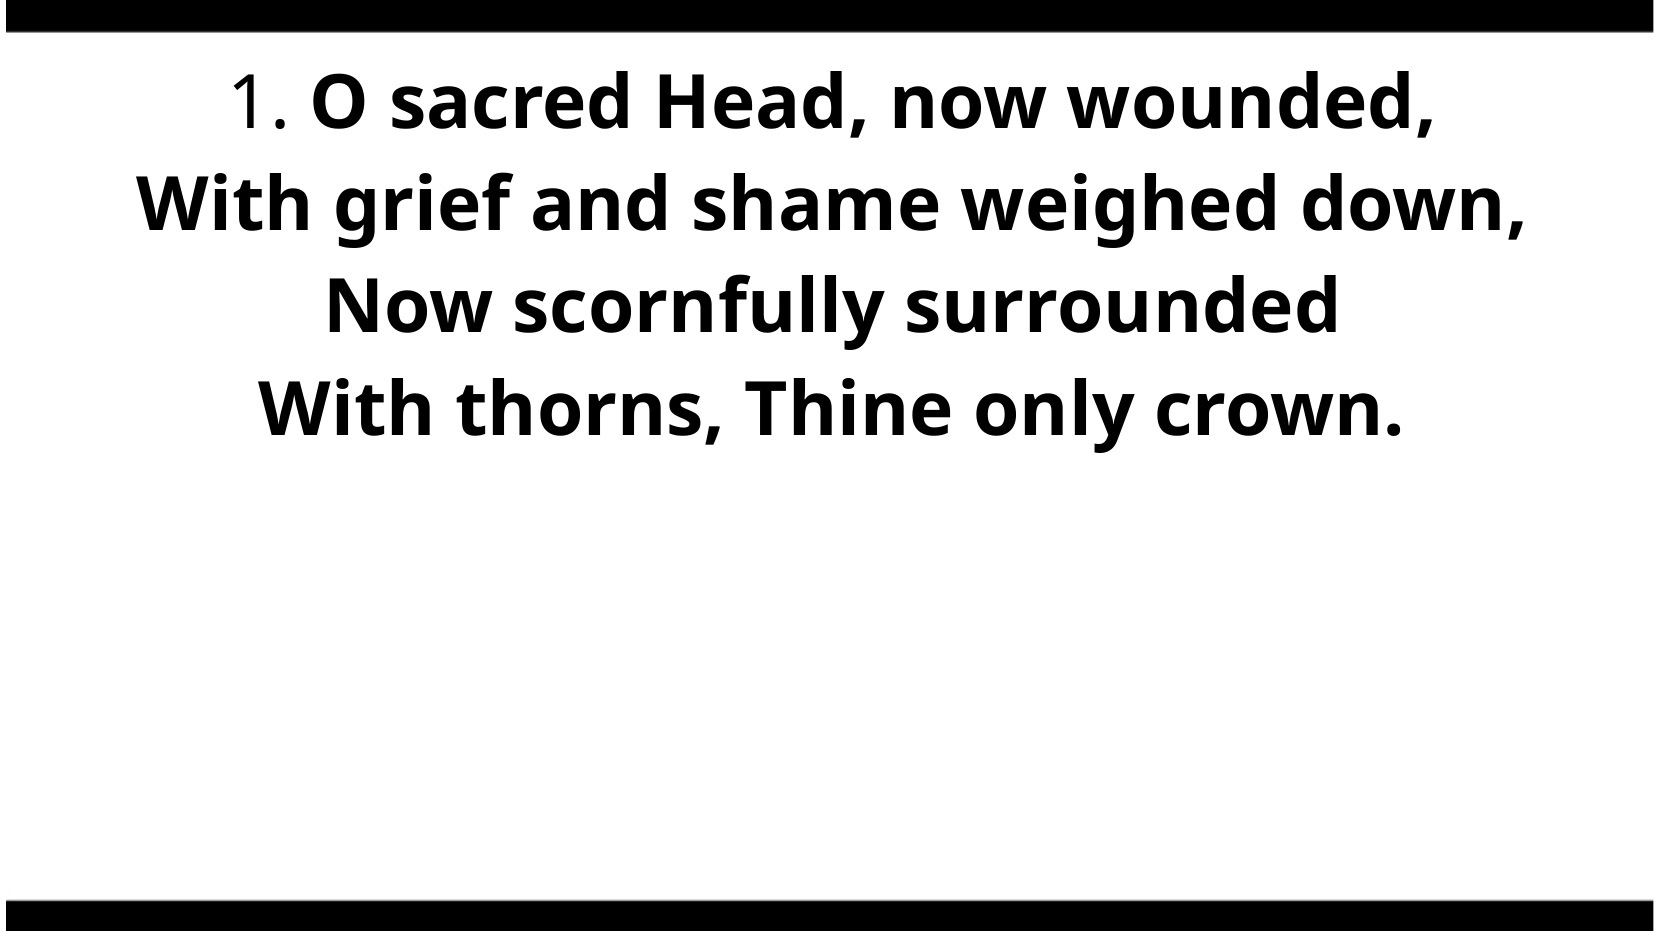

1. O sacred Head, now wounded,
With grief and shame weighed down,
Now scornfully surrounded
With thorns, Thine only crown.